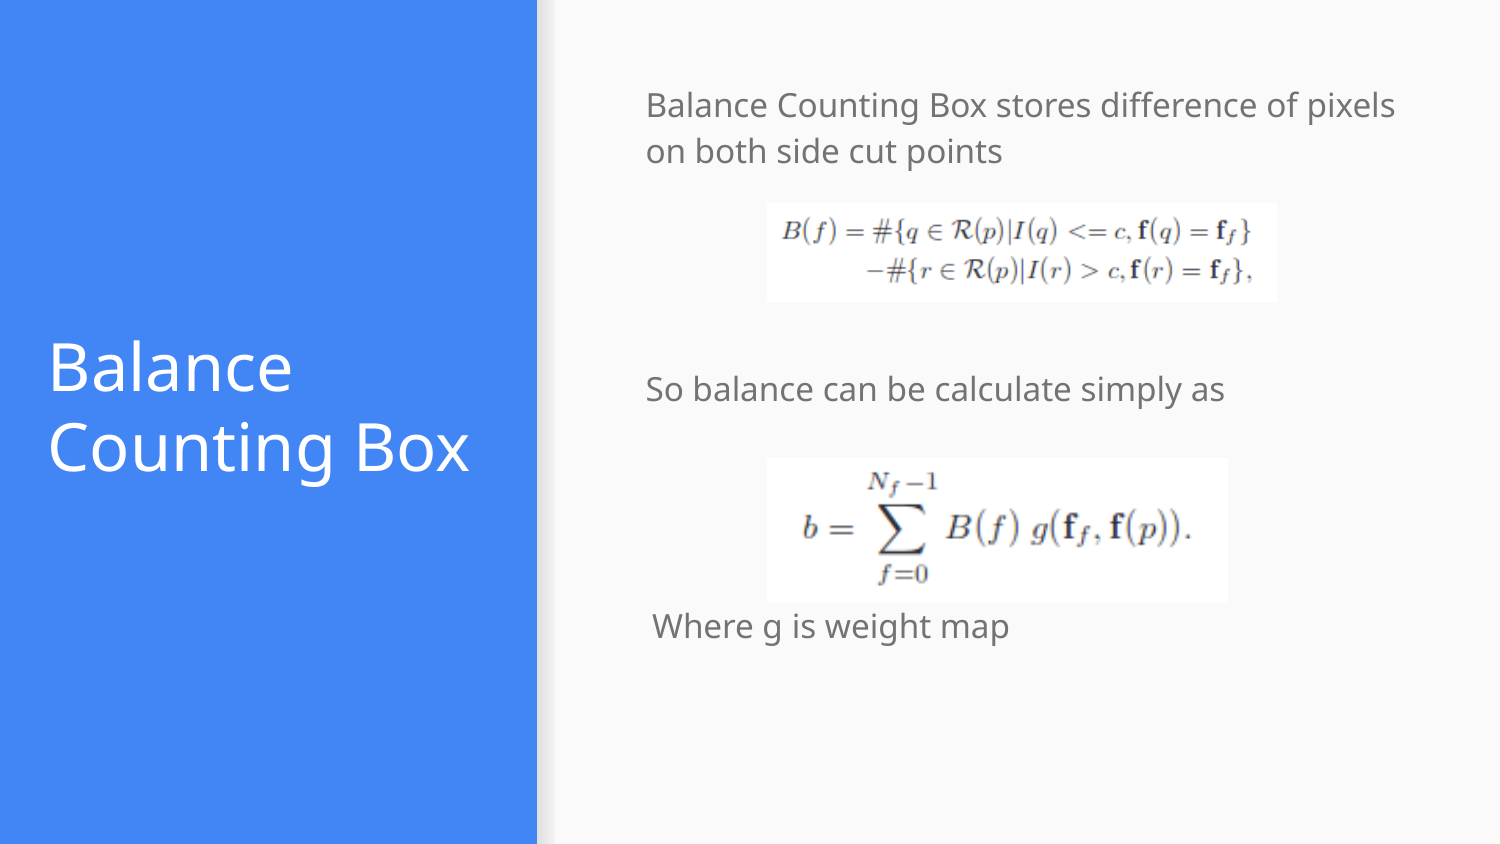

Balance Counting Box stores difference of pixels on both side cut points
So balance can be calculate simply as
 Where g is weight map
# Balance Counting Box